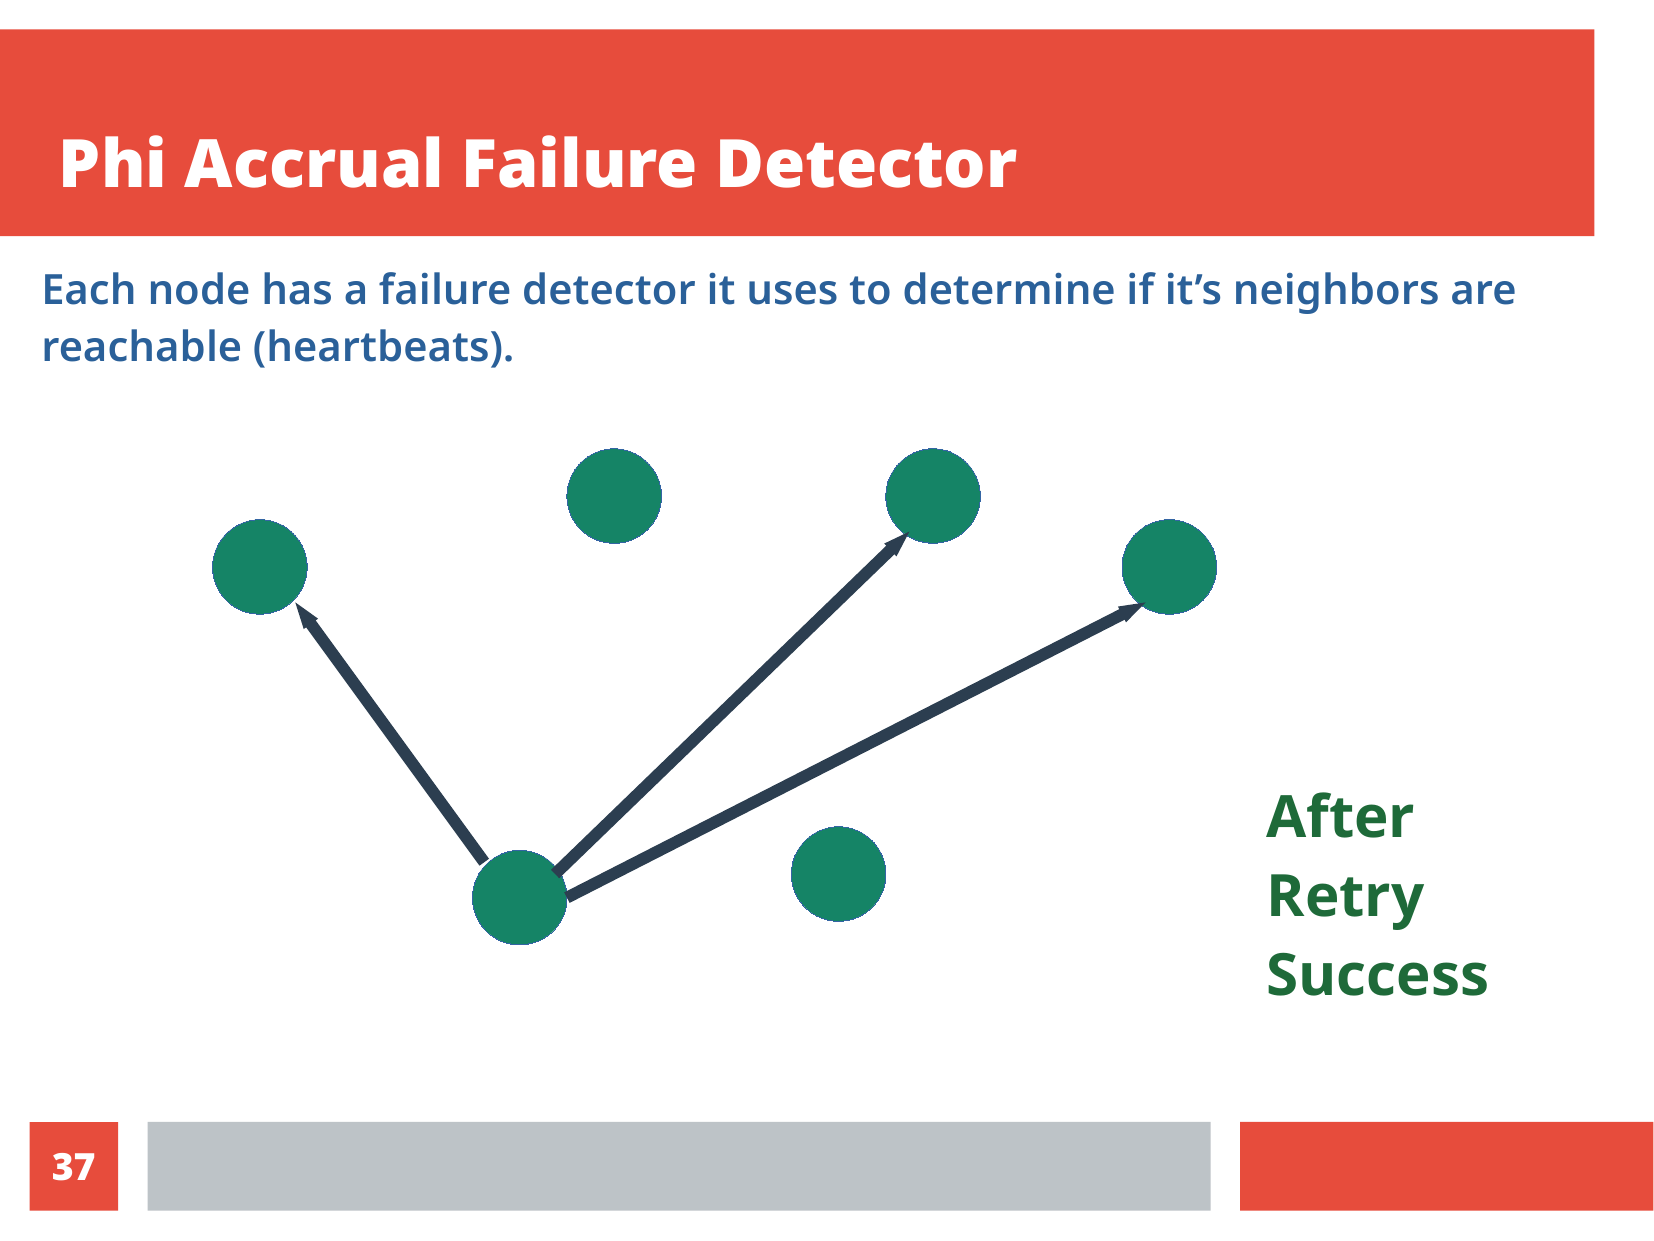

# Phi Accrual Failure Detector
Each node has a failure detector it uses to determine if it’s neighbors are reachable (heartbeats).
After Retry
Success
37